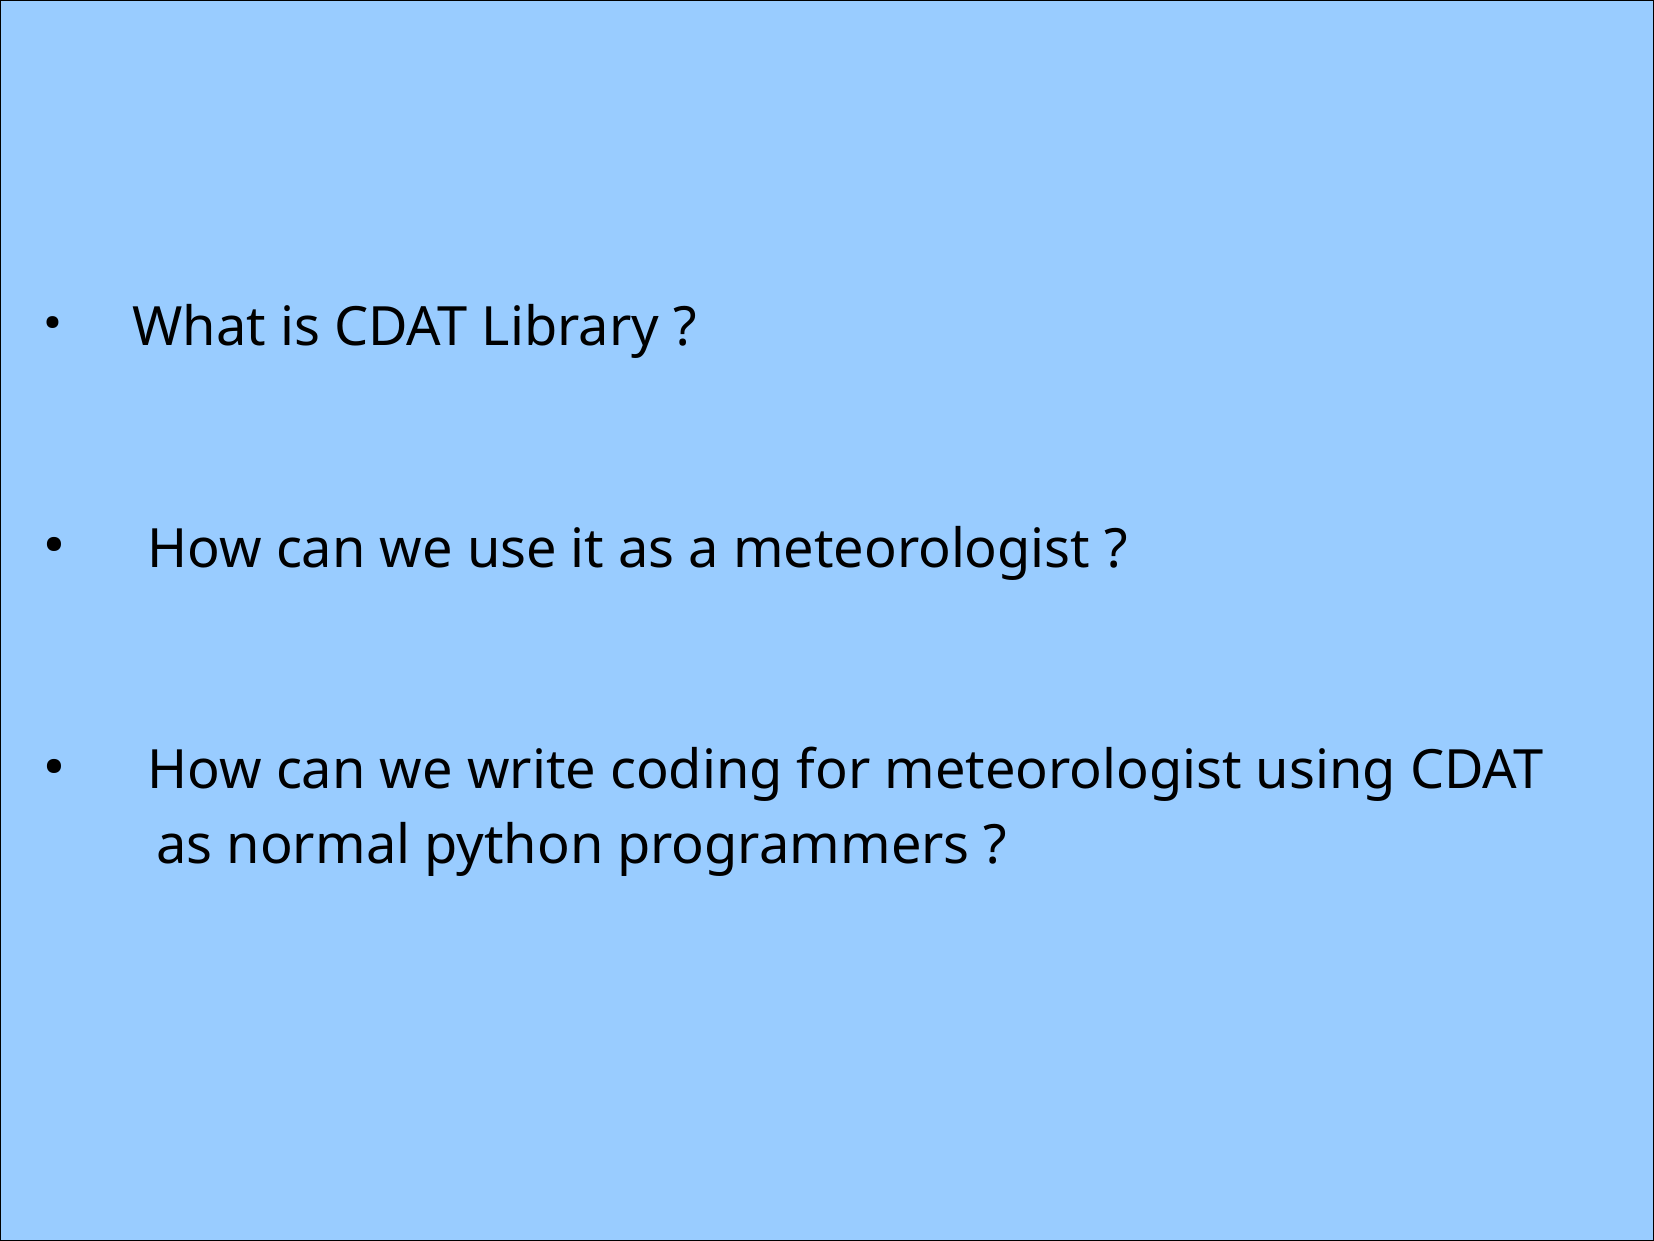

What is CDAT Library ?
 How can we use it as a meteorologist ?
 How can we write coding for meteorologist using CDAT as normal python programmers ?